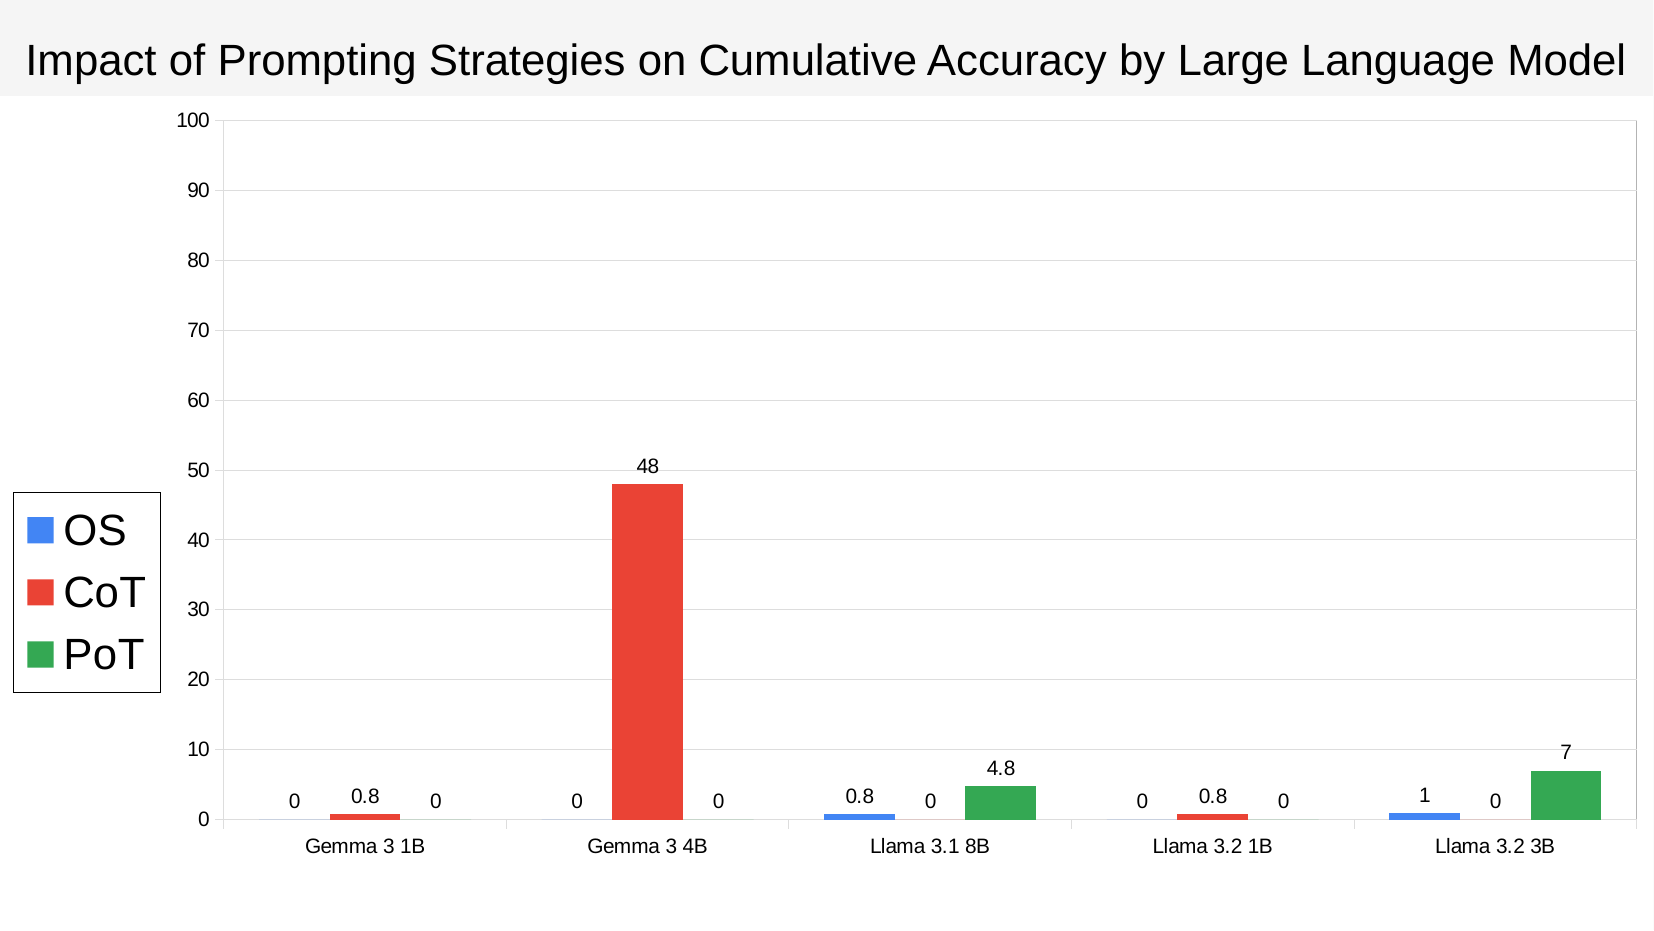

# q104
Impact of Prompting Strategies on Cumulative Accuracy by Large Language Model
### Chart
| Category | OS | CoT | PoT |
|---|---|---|---|
| Gemma 3 1B | 0.0 | 0.8 | 0.0 |
| Gemma 3 4B | 0.0 | 48.0 | 0.0 |
| Llama 3.1 8B | 0.8 | 0.0 | 4.8 |
| Llama 3.2 1B | 0.0 | 0.8 | 0.0 |
| Llama 3.2 3B | 1.0 | 0.0 | 7.0 |